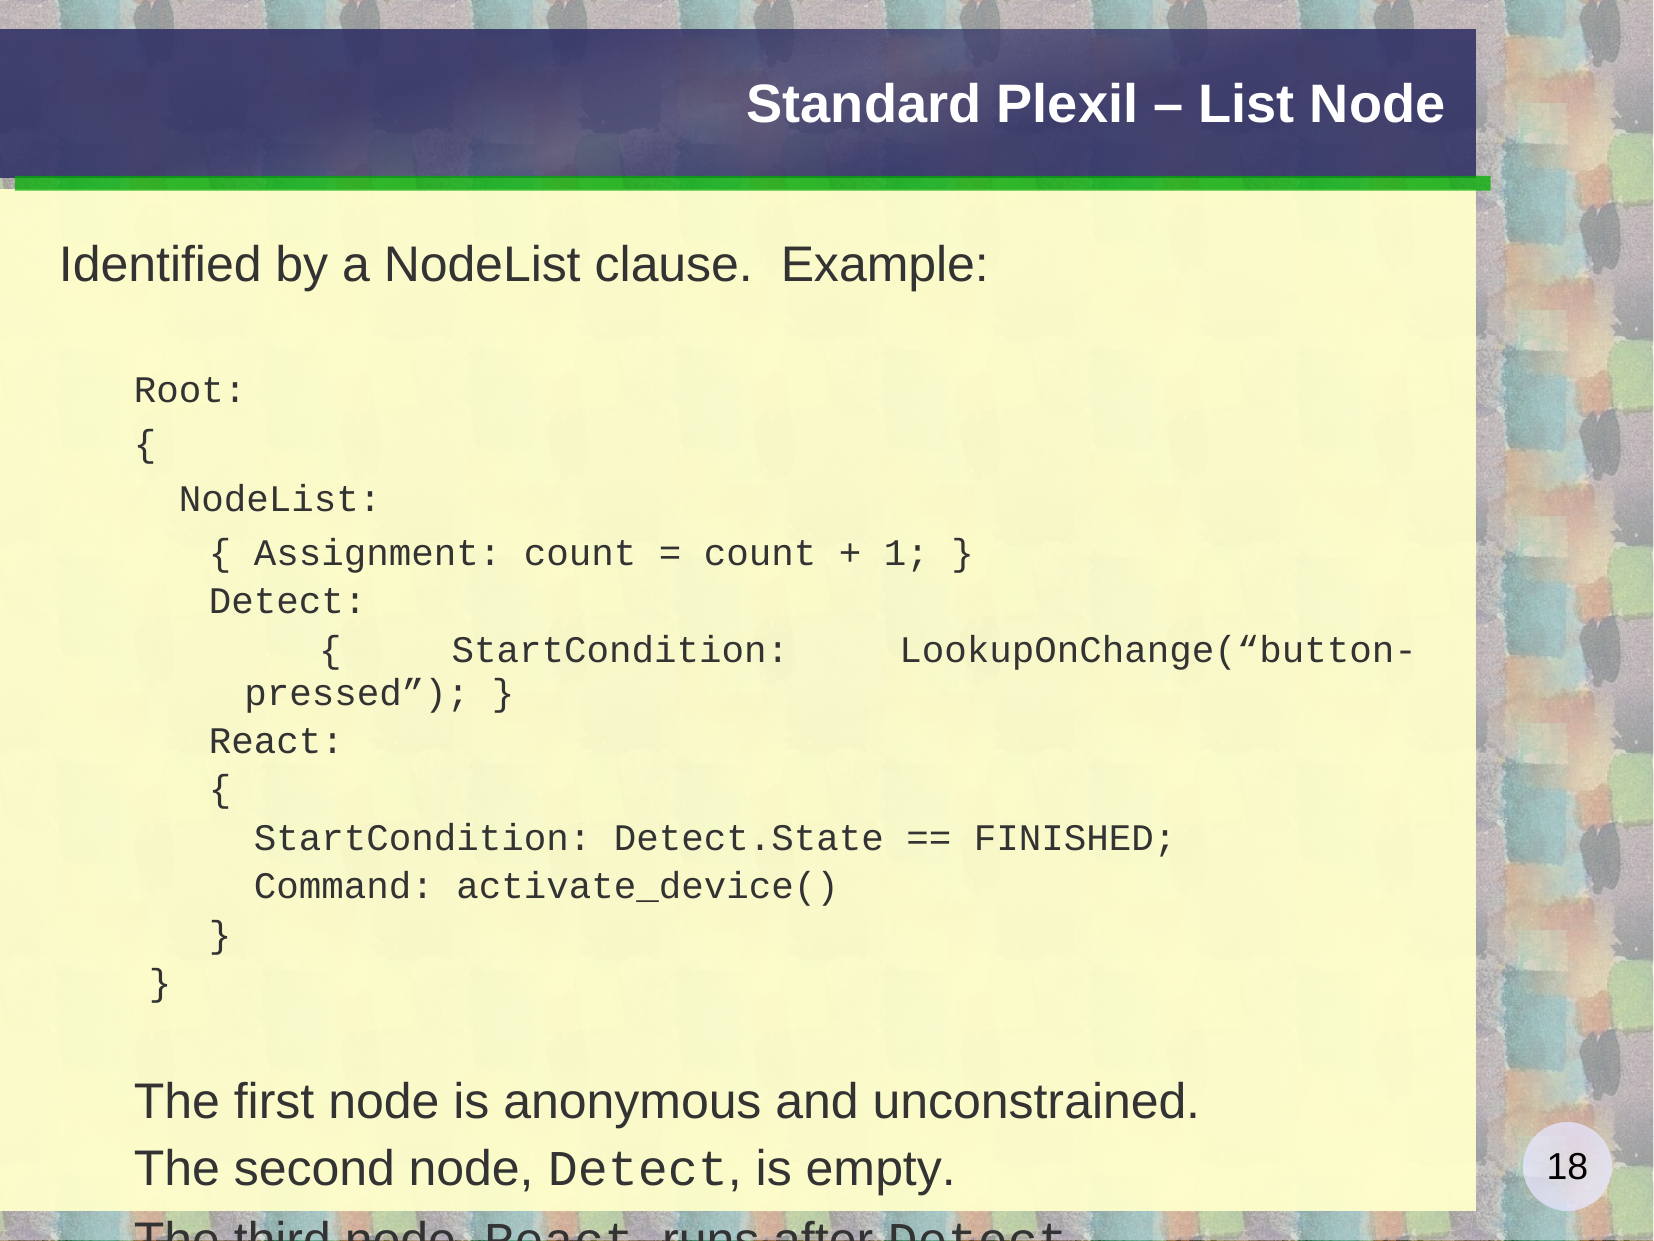

# Standard Plexil – List Node
Identified by a NodeList clause. Example:
Root:
{
 NodeList:
{ Assignment: count = count + 1; }
Detect:
 { StartCondition: LookupOnChange(“button-pressed”); }
React:
{
 StartCondition: Detect.State == FINISHED;
 Command: activate_device()
}
 }
The first node is anonymous and unconstrained.
The second node, Detect, is empty.
The third node, React, runs after Detect.